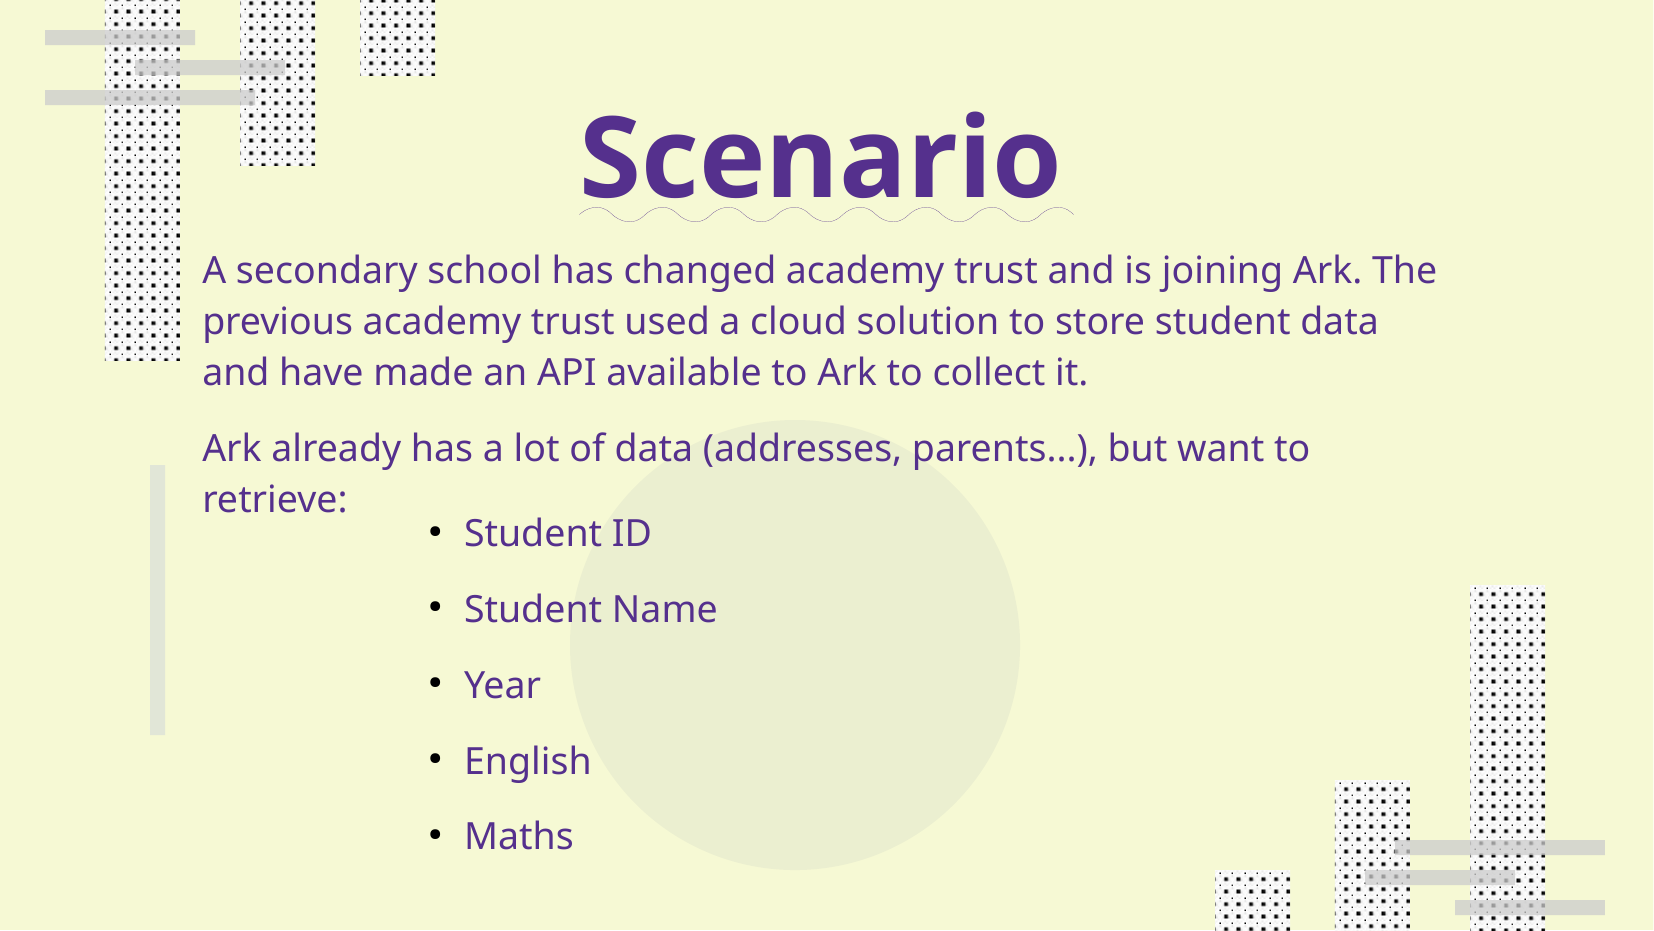

# Scenario
A secondary school has changed academy trust and is joining Ark. The previous academy trust used a cloud solution to store student data and have made an API available to Ark to collect it.
Ark already has a lot of data (addresses, parents...), but want to retrieve:
Student ID
Student Name
Year
English
Maths
History
Computer Science
Science
Group